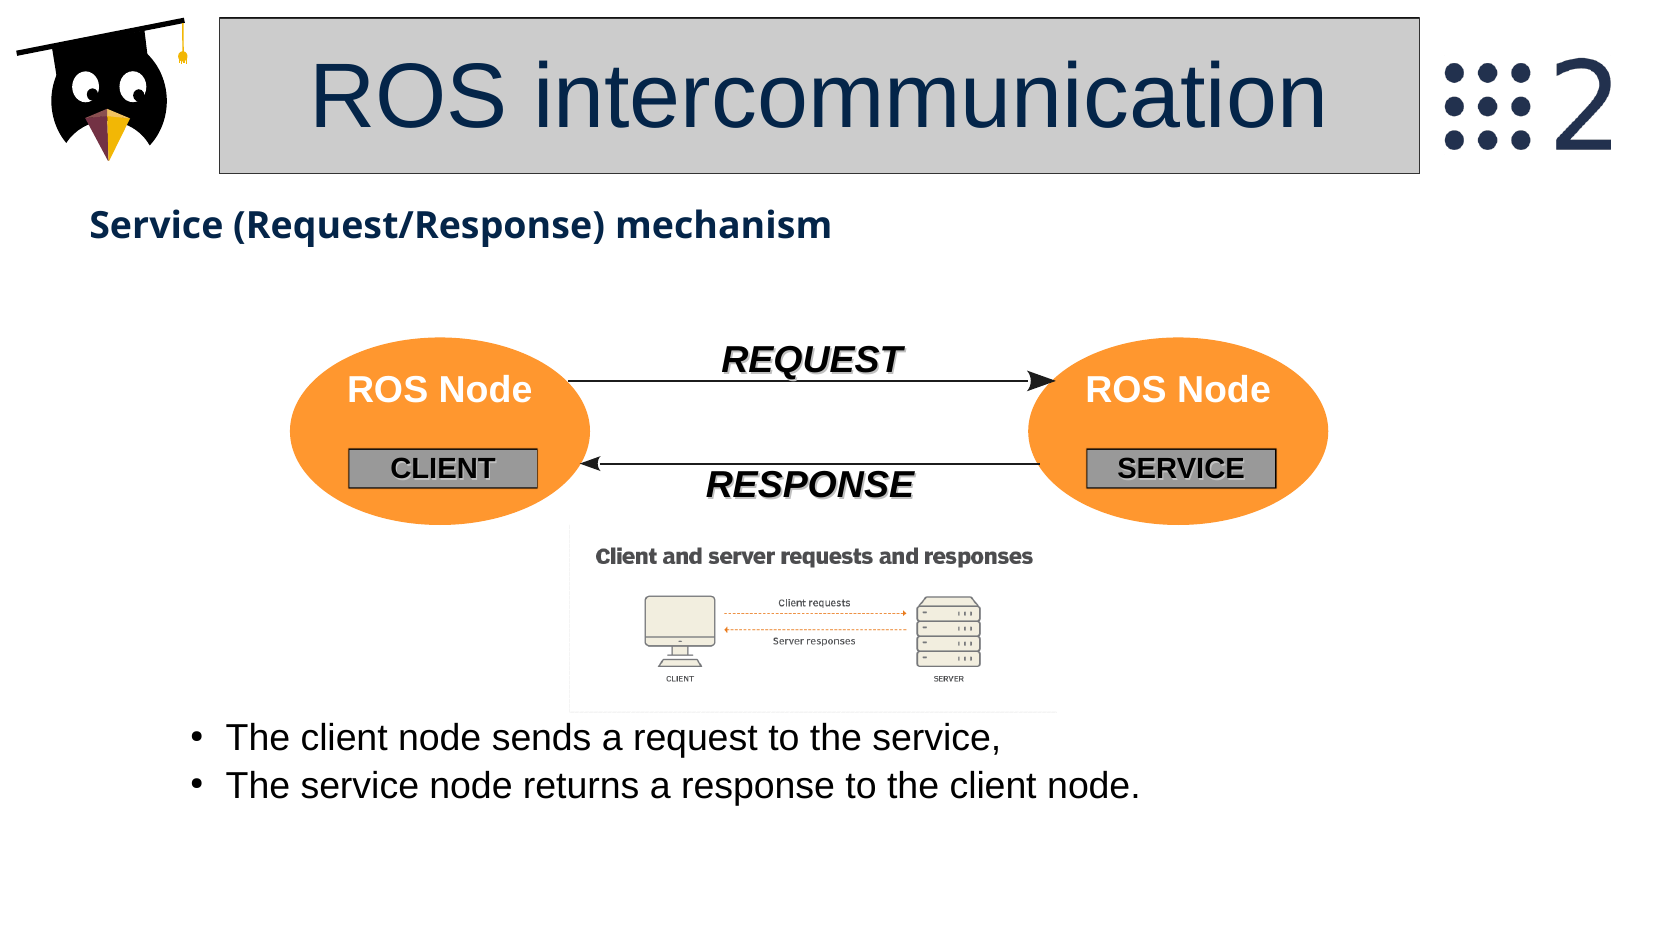

# ROS intercommunication
Service (Request/Response) mechanism
ROS Node
ROS Node
REQUEST
CLIENT
SERVICE
RESPONSE
The client node sends a request to the service,
The service node returns a response to the client node.